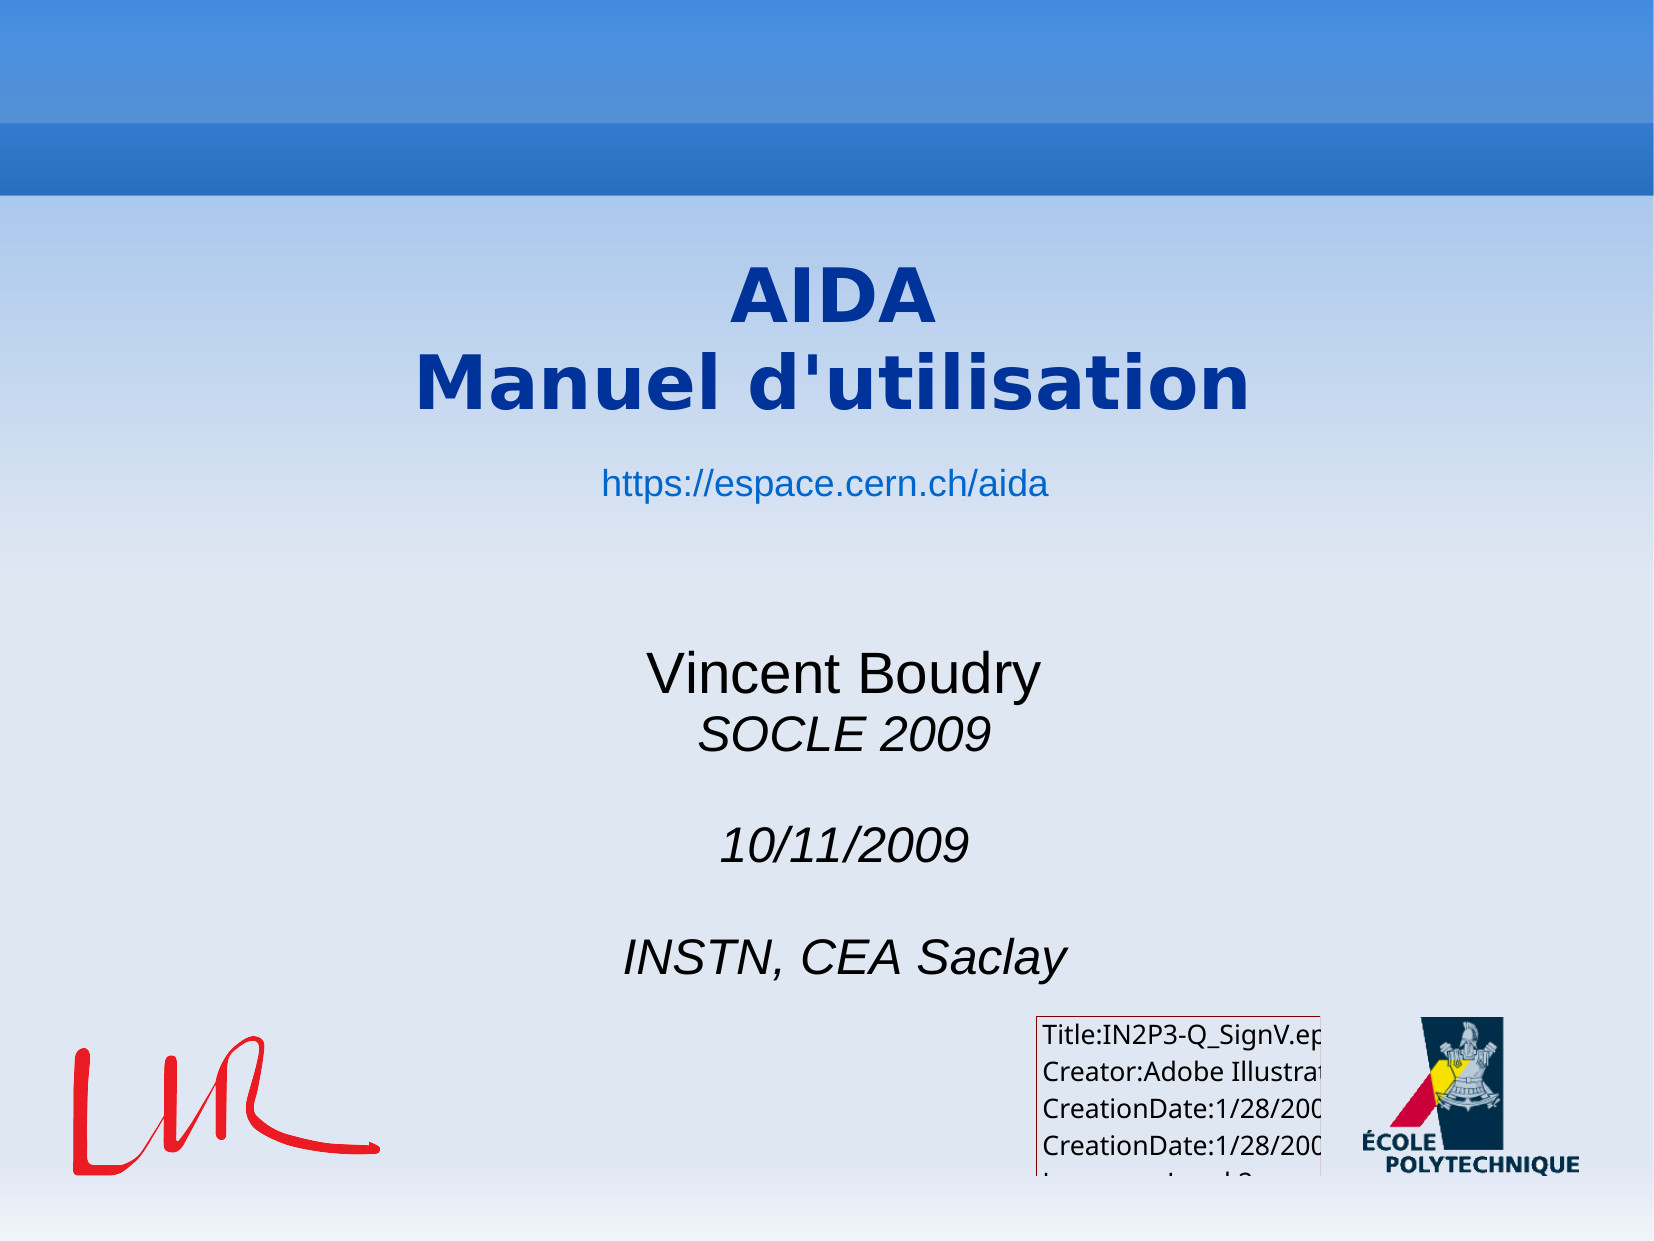

AIDA
Manuel d'utilisation
https://espace.cern.ch/aida
# Vincent Boudry
SOCLE 2009
10/11/2009
INSTN, CEA Saclay